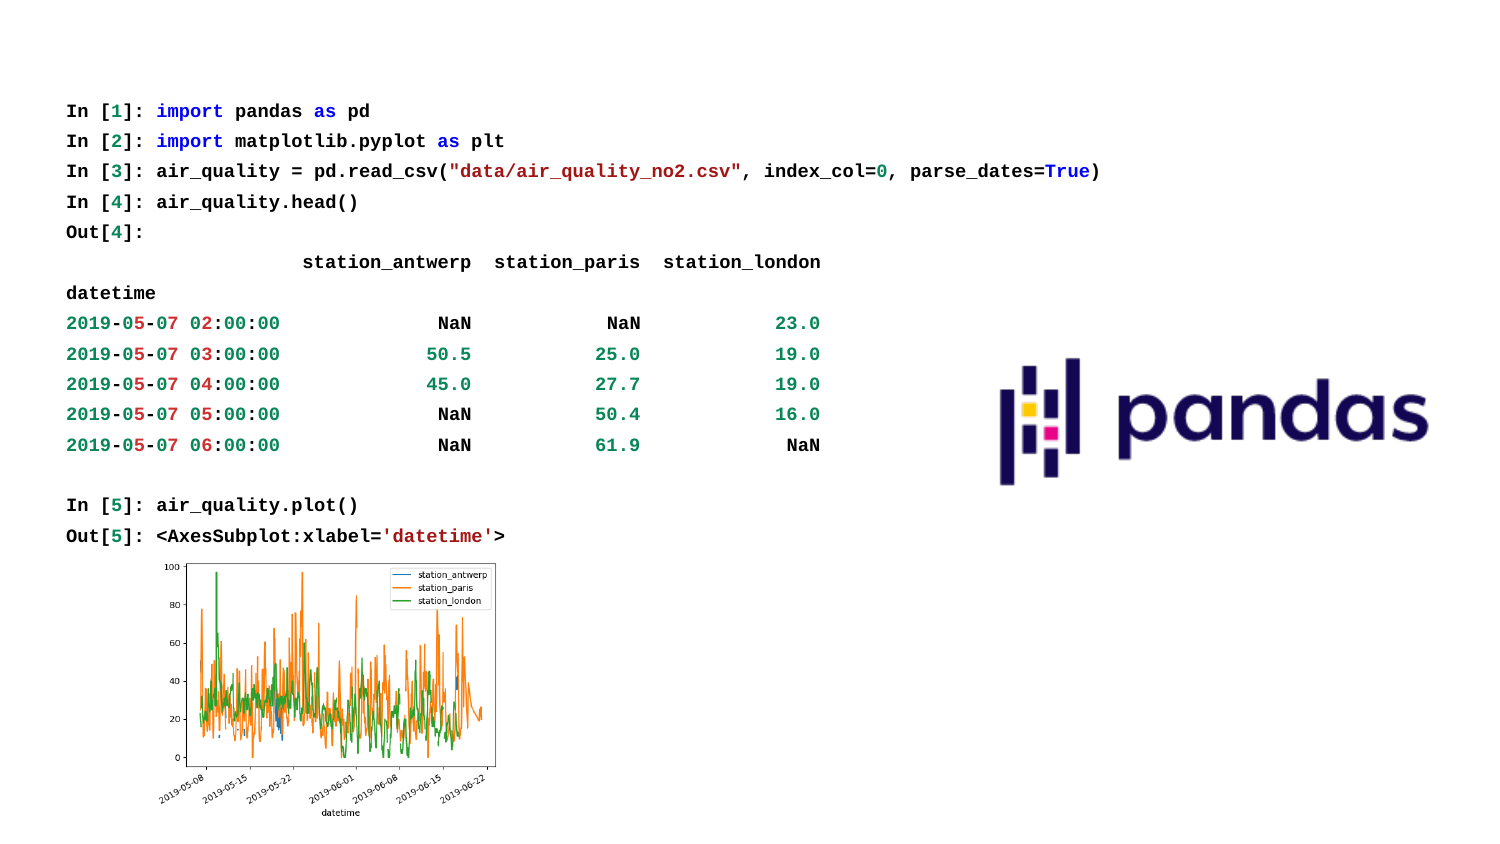

# In [1]: import pandas as pd
In [2]: import matplotlib.pyplot as plt
In [3]: air_quality = pd.read_csv("data/air_quality_no2.csv", index_col=0, parse_dates=True)
In [4]: air_quality.head()
Out[4]:
 station_antwerp station_paris station_london
datetime
2019-05-07 02:00:00 NaN NaN 23.0
2019-05-07 03:00:00 50.5 25.0 19.0
2019-05-07 04:00:00 45.0 27.7 19.0
2019-05-07 05:00:00 NaN 50.4 16.0
2019-05-07 06:00:00 NaN 61.9 NaN
In [5]: air_quality.plot()
Out[5]: <AxesSubplot:xlabel='datetime'>